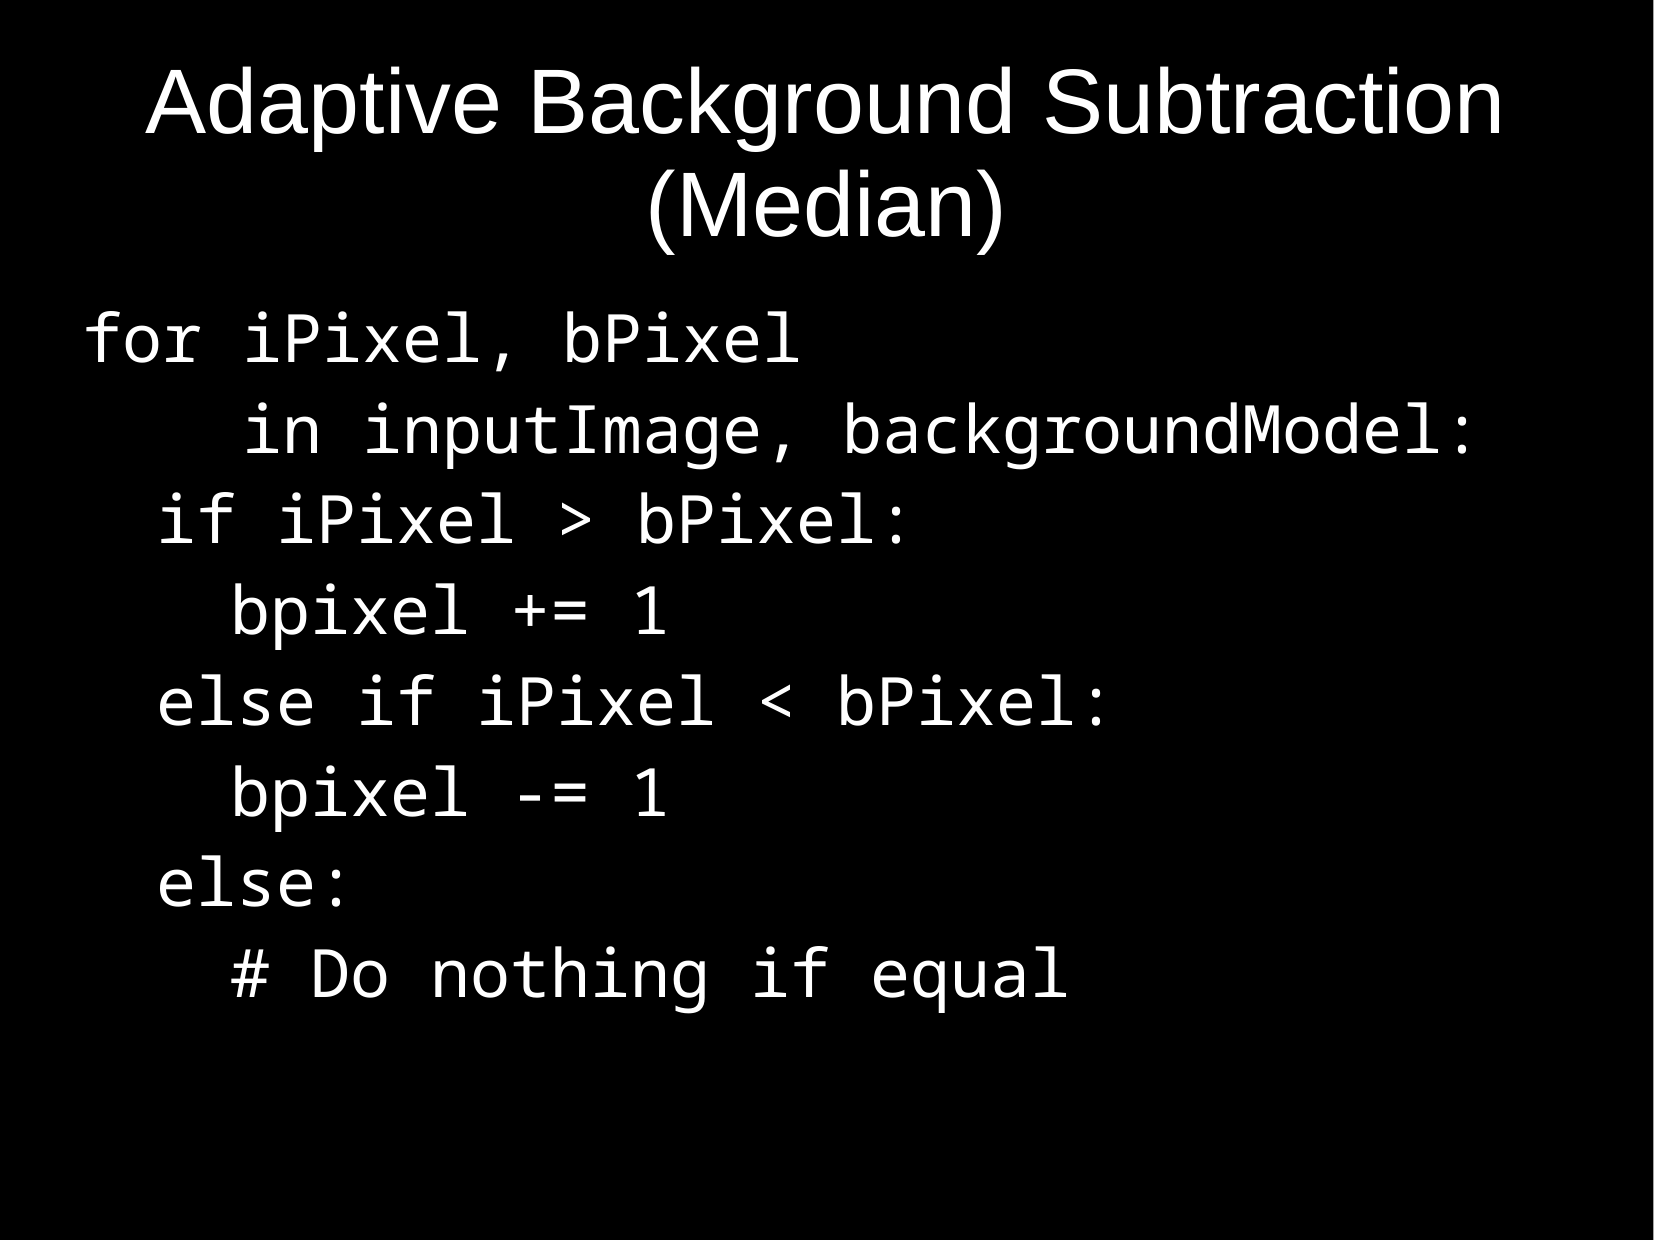

# Adaptive Background Subtraction (Median)
for iPixel, bPixel
 in inputImage, backgroundModel:
	if iPixel > bPixel:
		bpixel += 1
	else if iPixel < bPixel:
		bpixel -= 1
	else:
		# Do nothing if equal